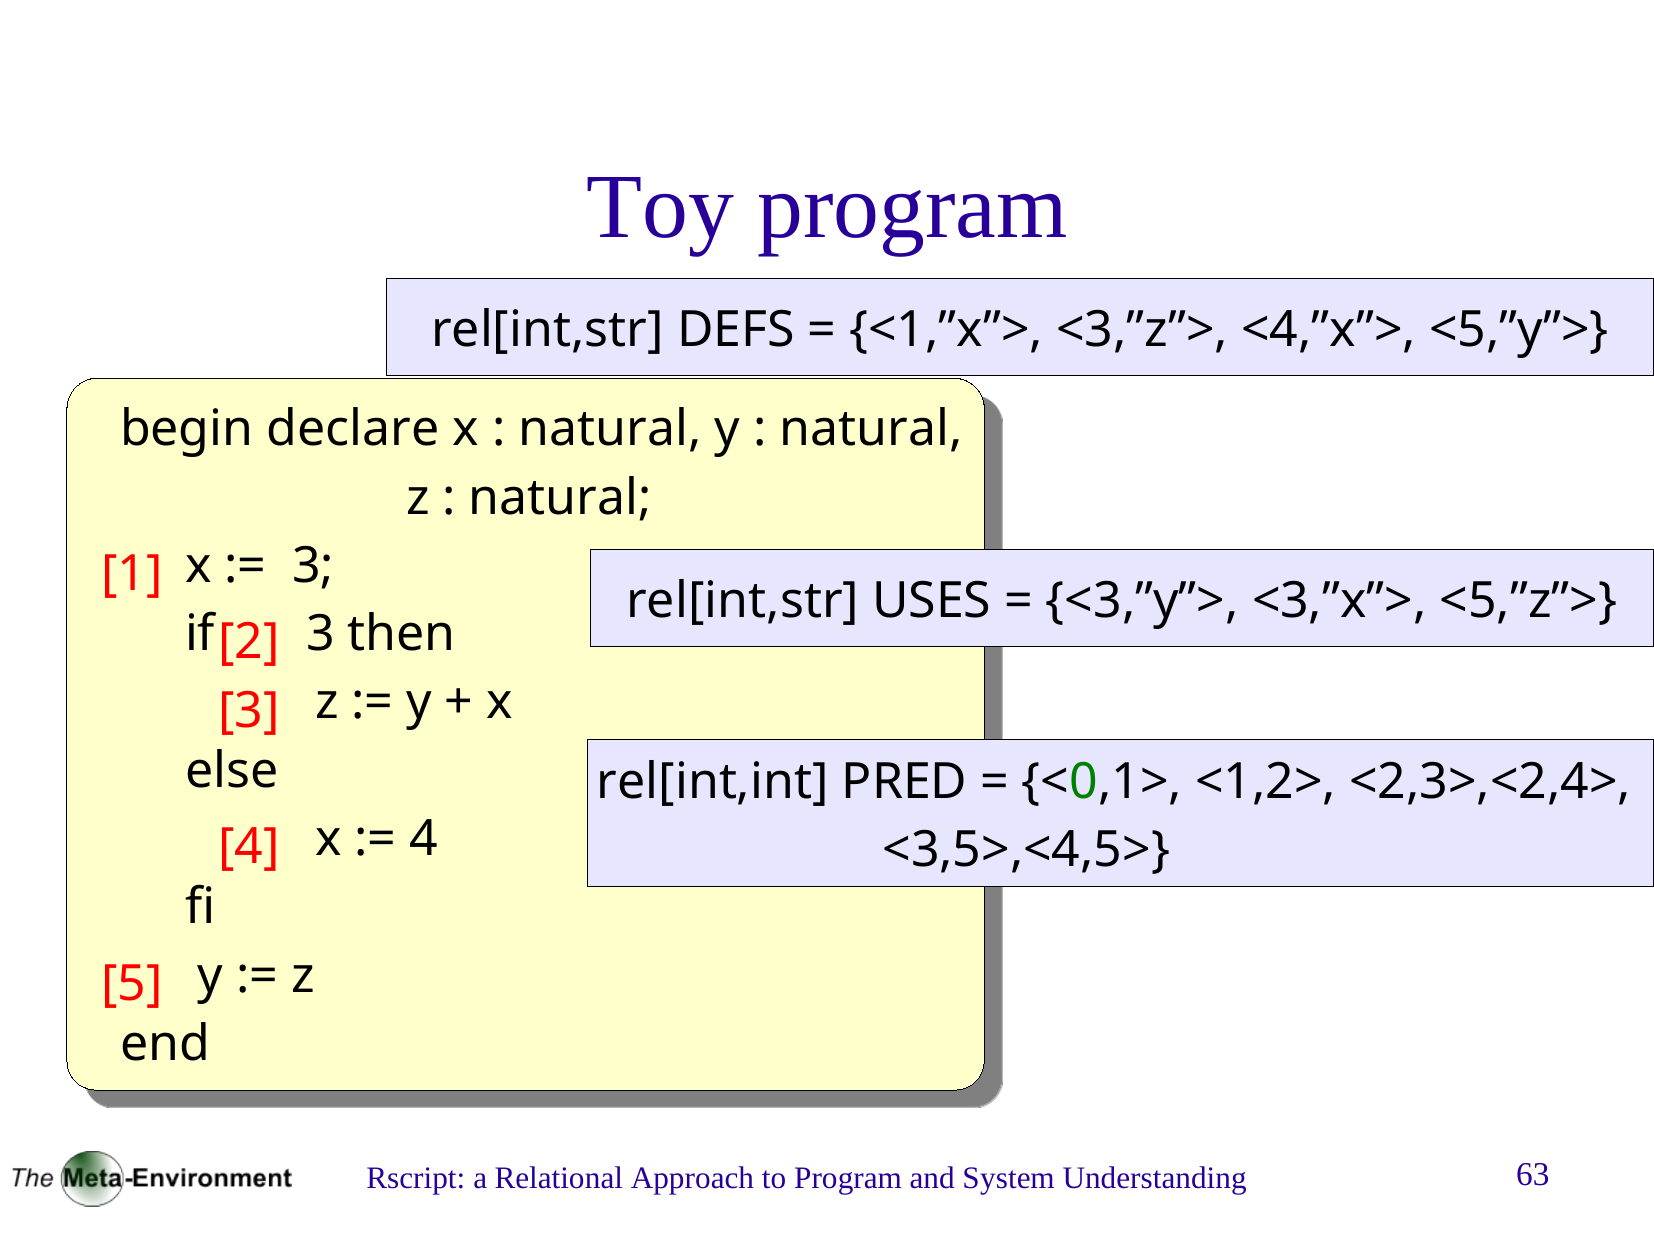

# Toy program
rel[int,str] DEFS = {<1,”x”>, <3,”z”>, <4,”x”>, <5,”y”>}
begin declare x : natural, y : natural,
 z : natural;
 x := 3;
 if 3 then
 z := y + x
 else
 x := 4
 fi
 y := z
end
[1]
 [2]
 [3]
 [4]
[5]
rel[int,str] USES = {<3,”y”>, <3,”x”>, <5,”z”>}
rel[int,int] PRED = {<0,1>, <1,2>, <2,3>,<2,4>,
 <3,5>,<4,5>}